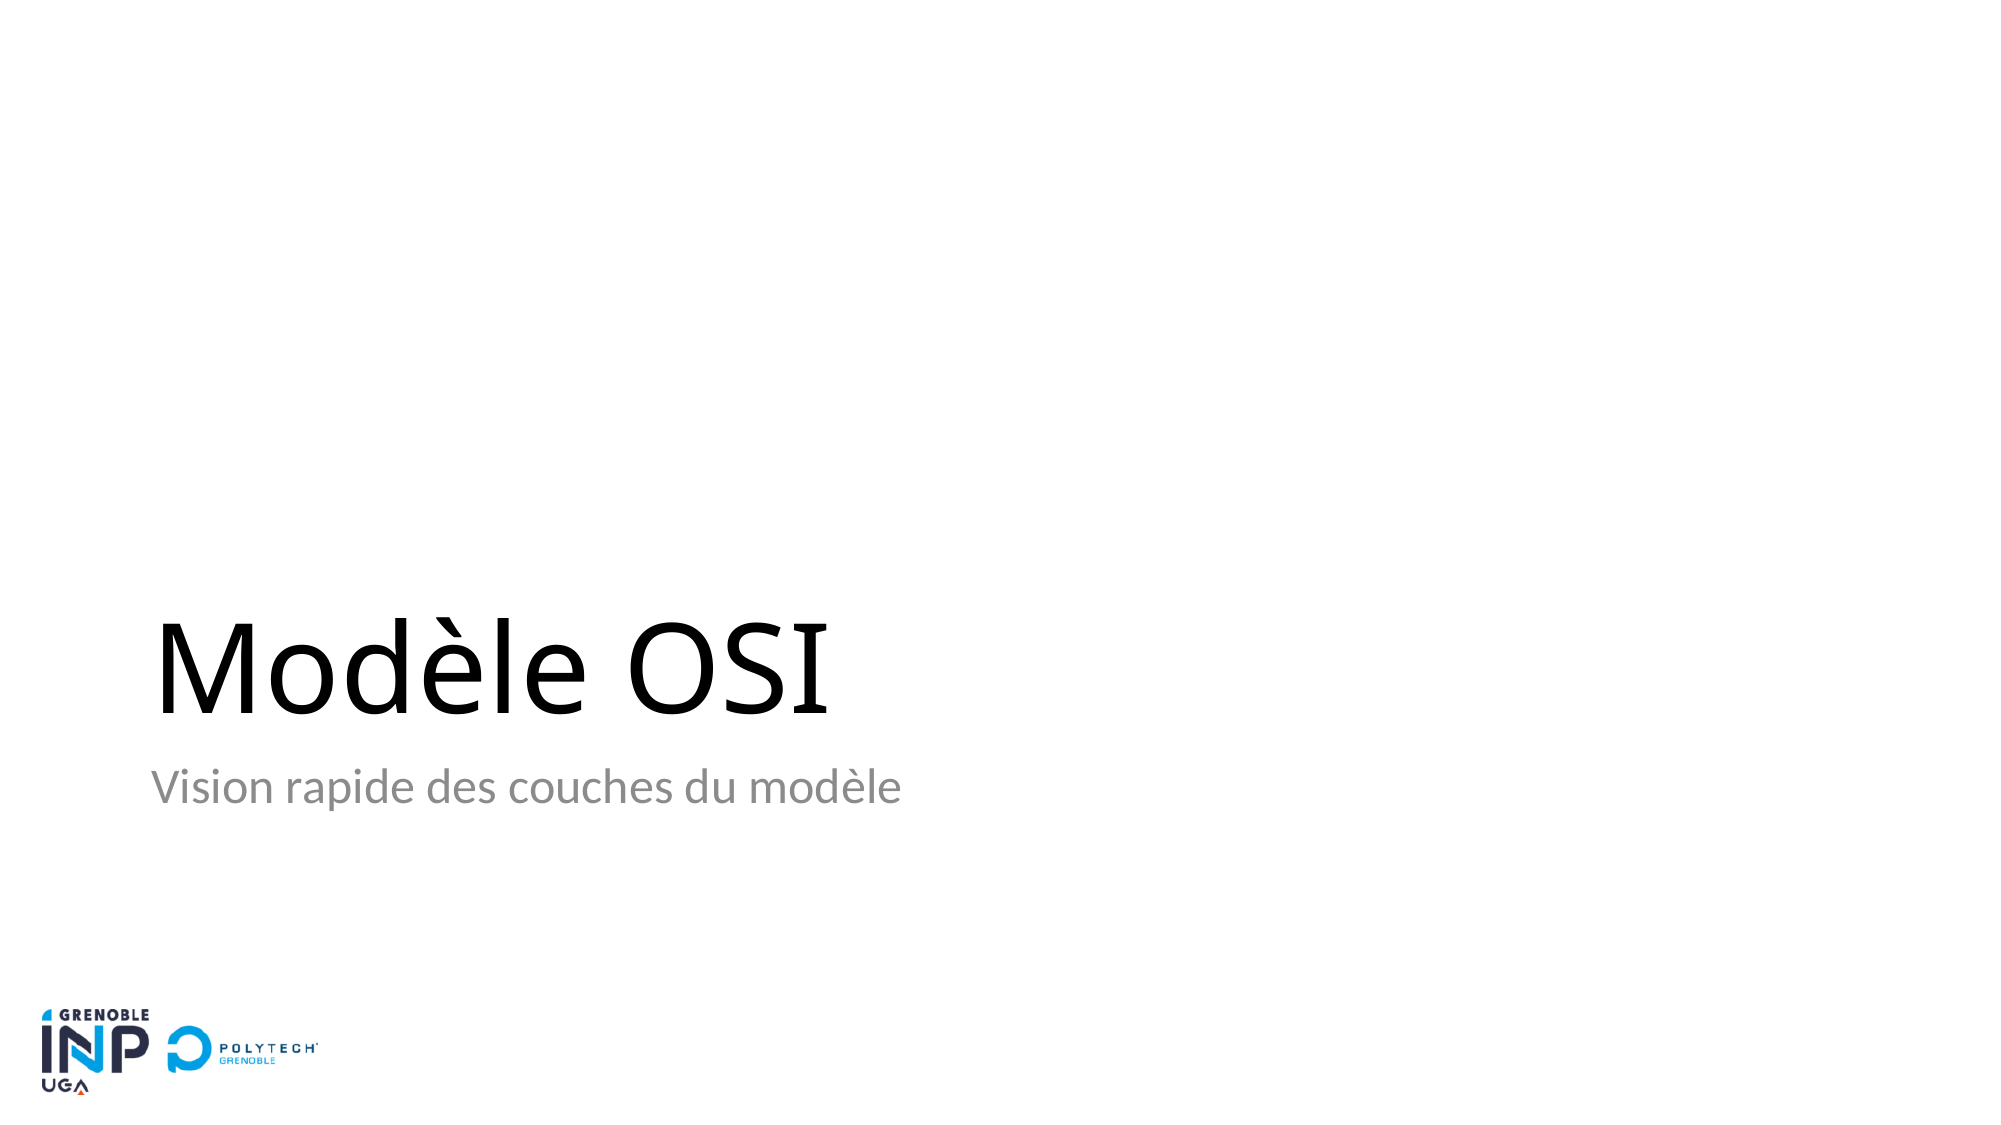

# Modèle OSI
Vision rapide des couches du modèle